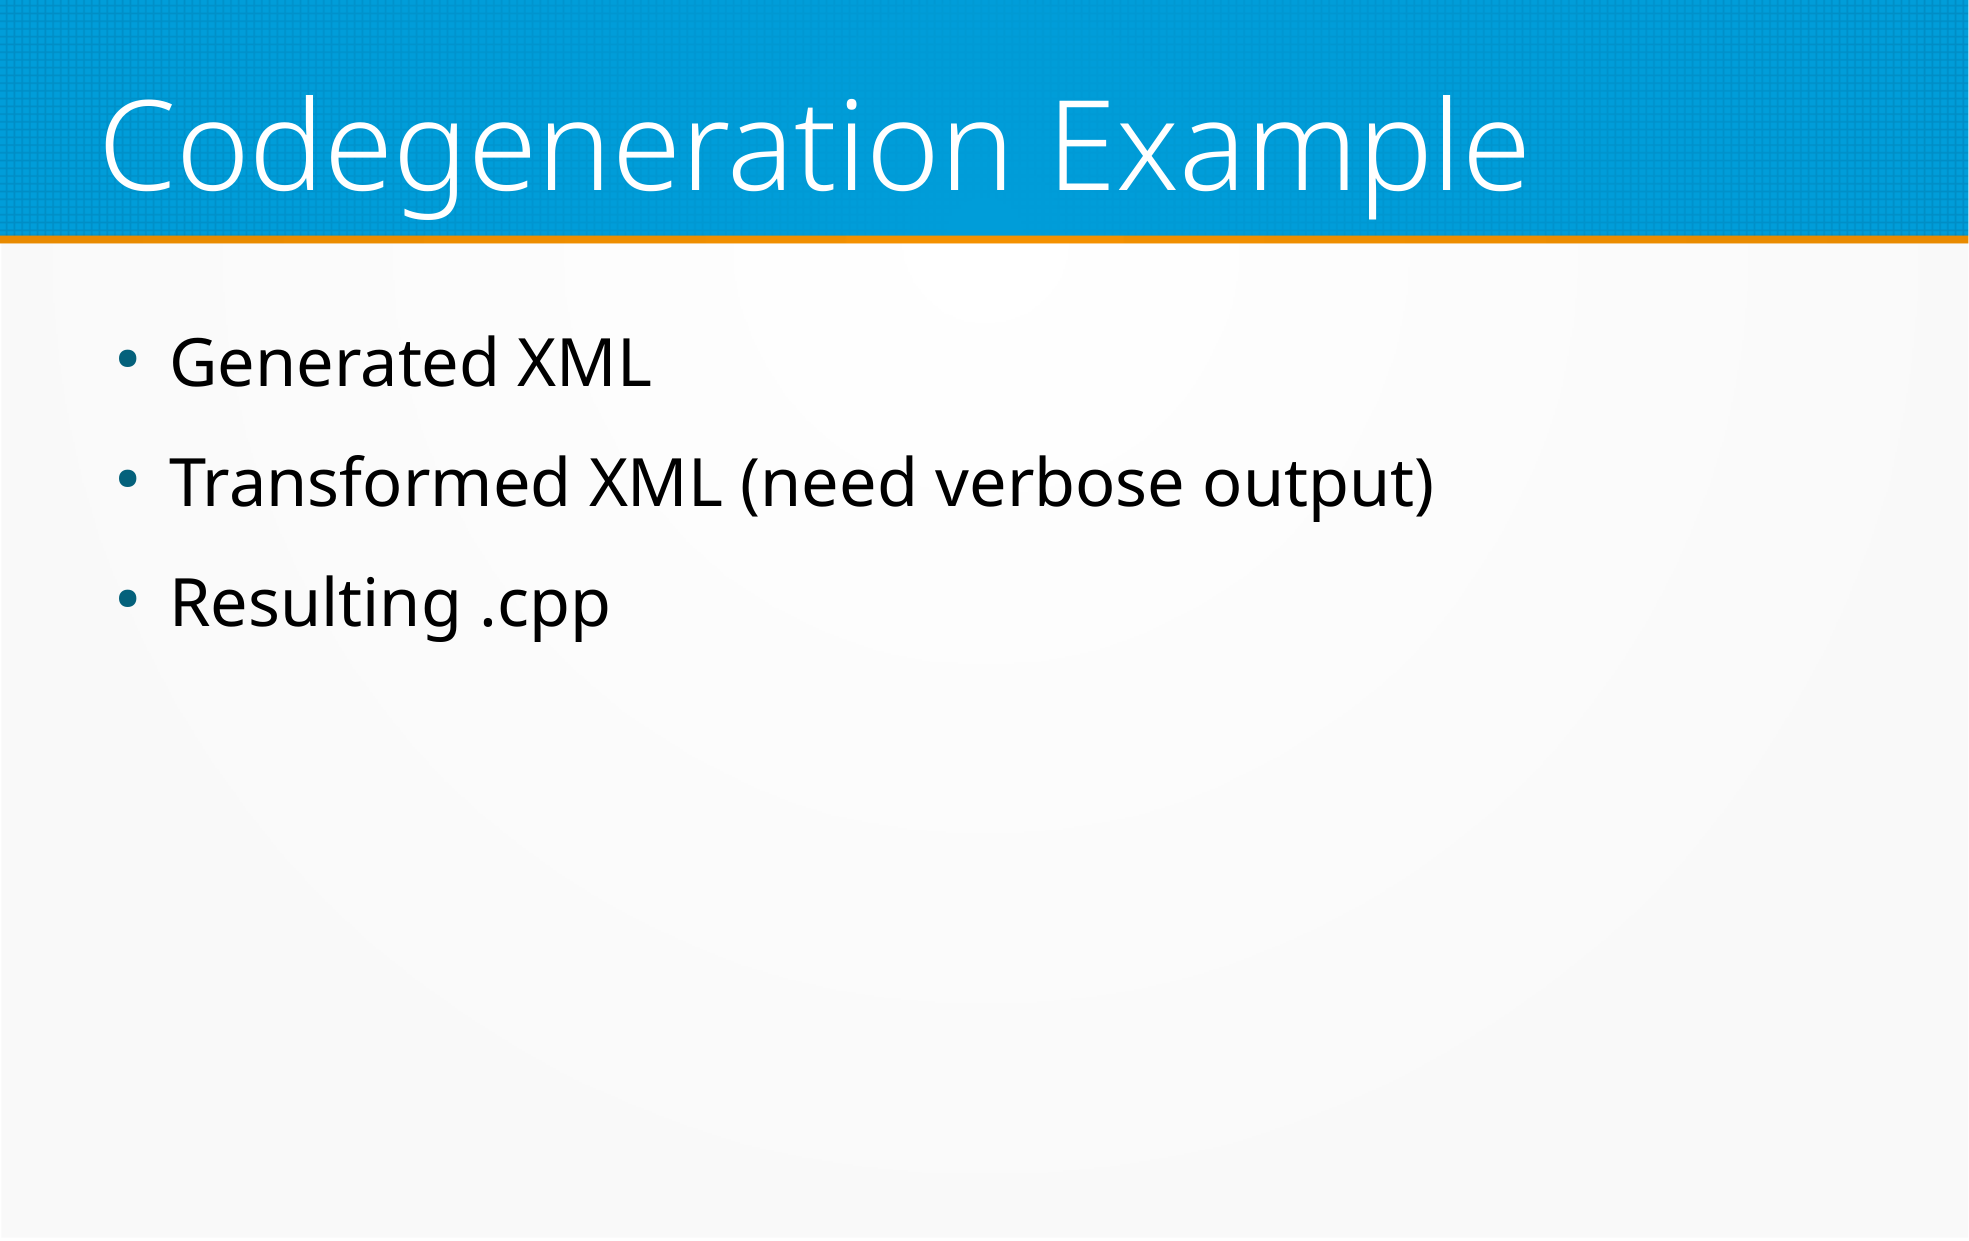

# Codegeneration Example
Generated XML
Transformed XML (need verbose output)
Resulting .cpp